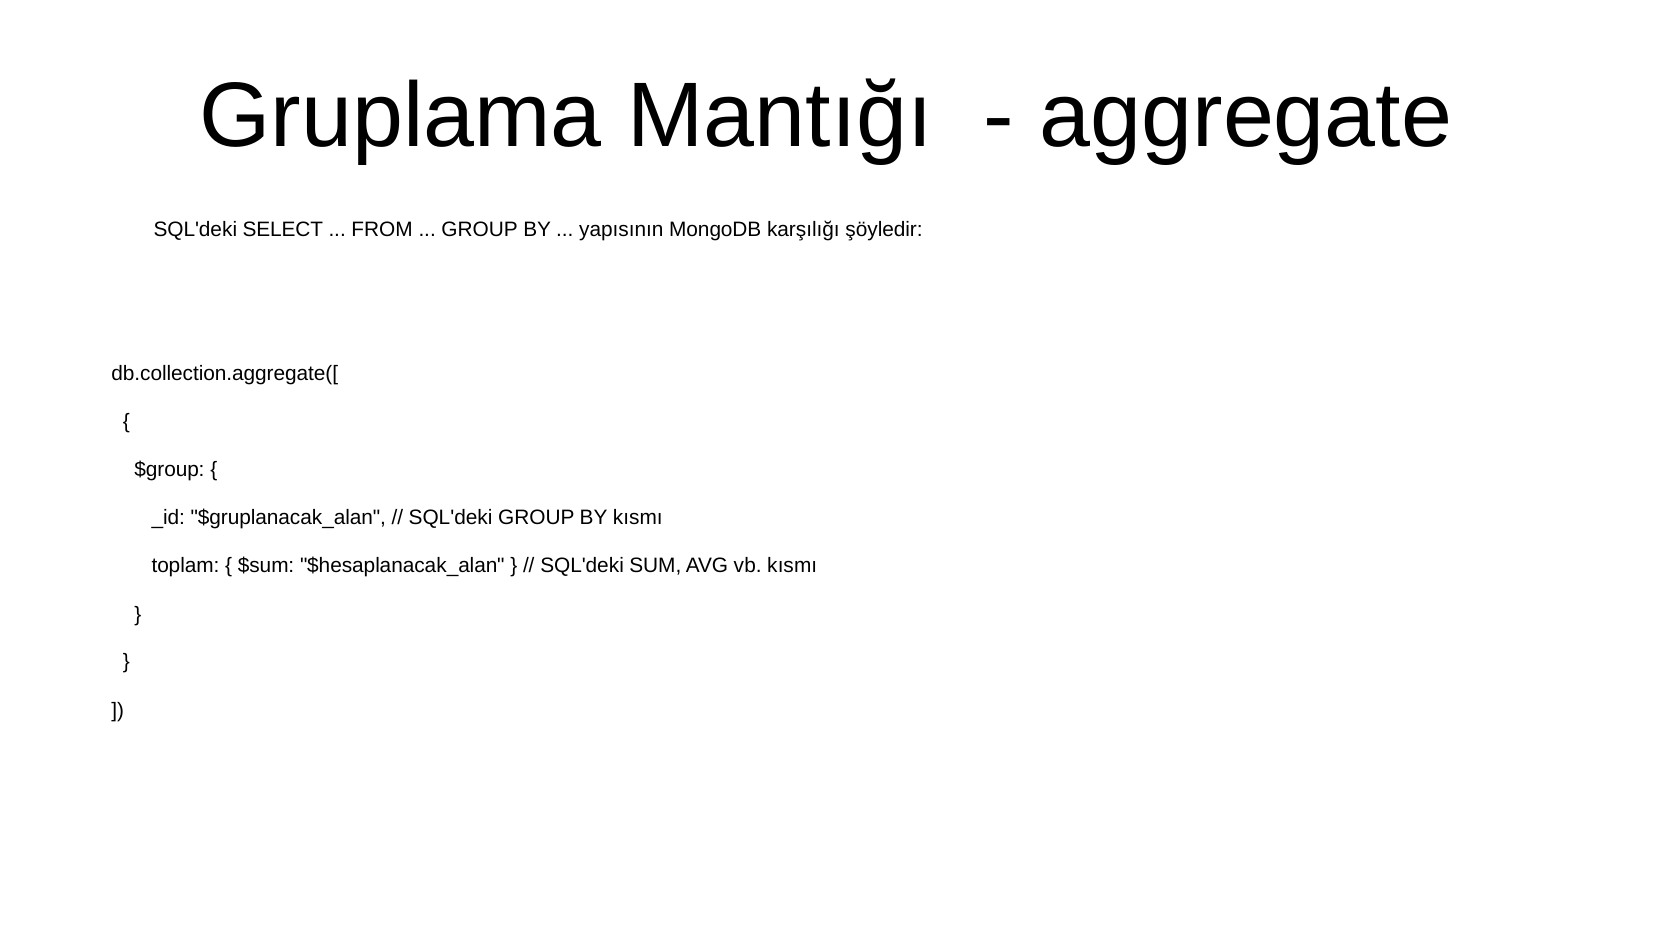

# Gruplama Mantığı - aggregate
SQL'deki SELECT ... FROM ... GROUP BY ... yapısının MongoDB karşılığı şöyledir:
 db.collection.aggregate([
 {
 $group: {
 _id: "$gruplanacak_alan", // SQL'deki GROUP BY kısmı
 toplam: { $sum: "$hesaplanacak_alan" } // SQL'deki SUM, AVG vb. kısmı
 }
 }
 ])